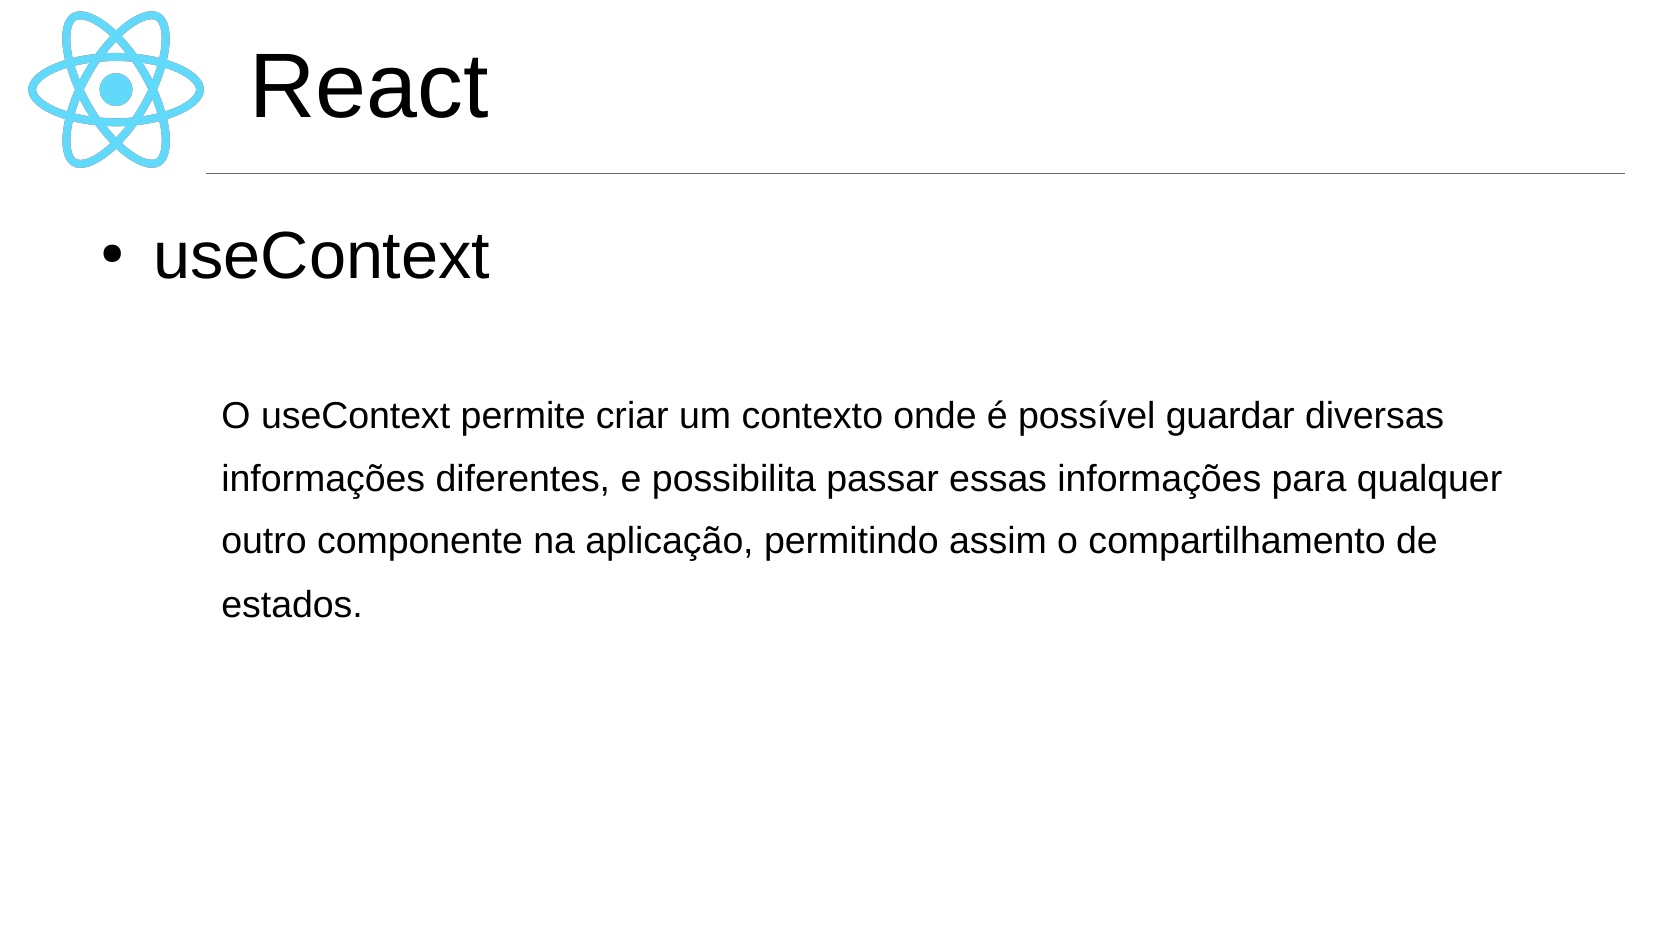

# React
useContext
O useContext permite criar um contexto onde é possível guardar diversas informações diferentes, e possibilita passar essas informações para qualquer outro componente na aplicação, permitindo assim o compartilhamento de estados.